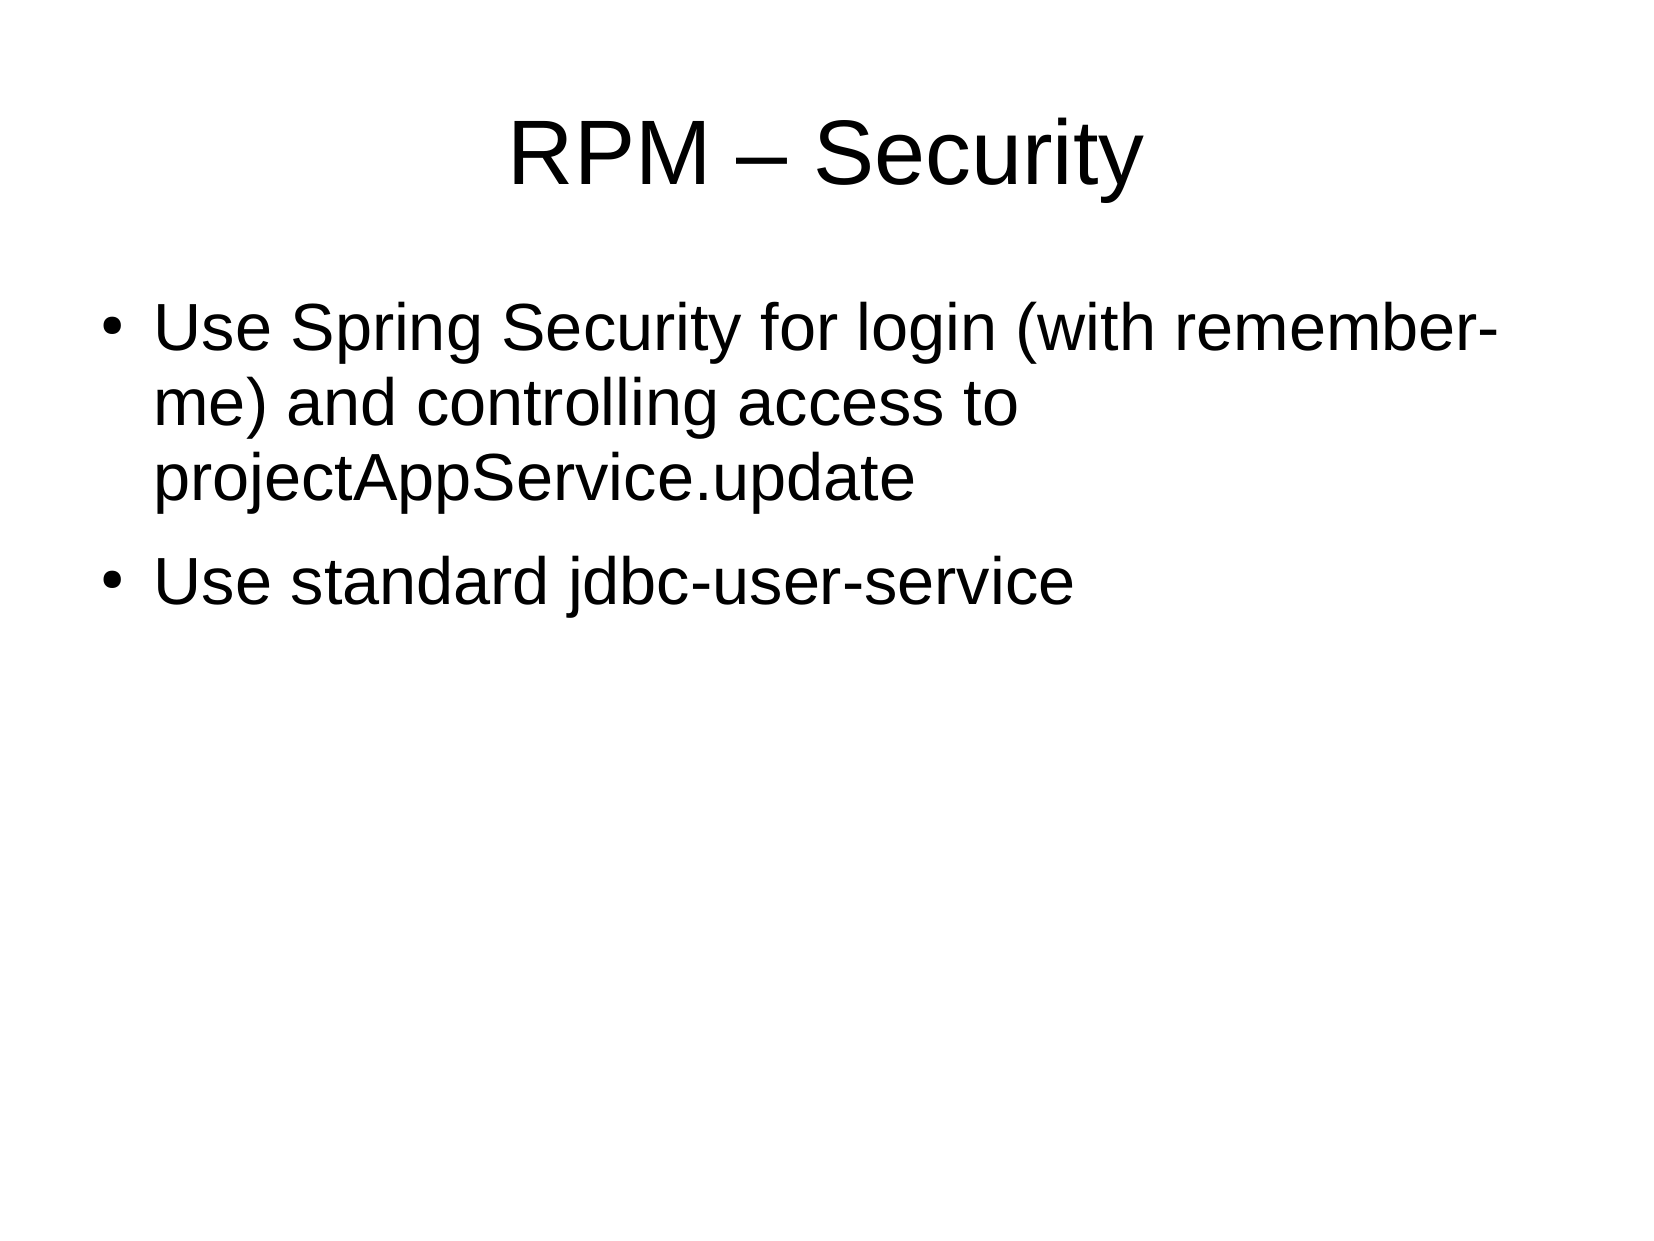

# RPM – Security
Use Spring Security for login (with remember-me) and controlling access to projectAppService.update
Use standard jdbc-user-service